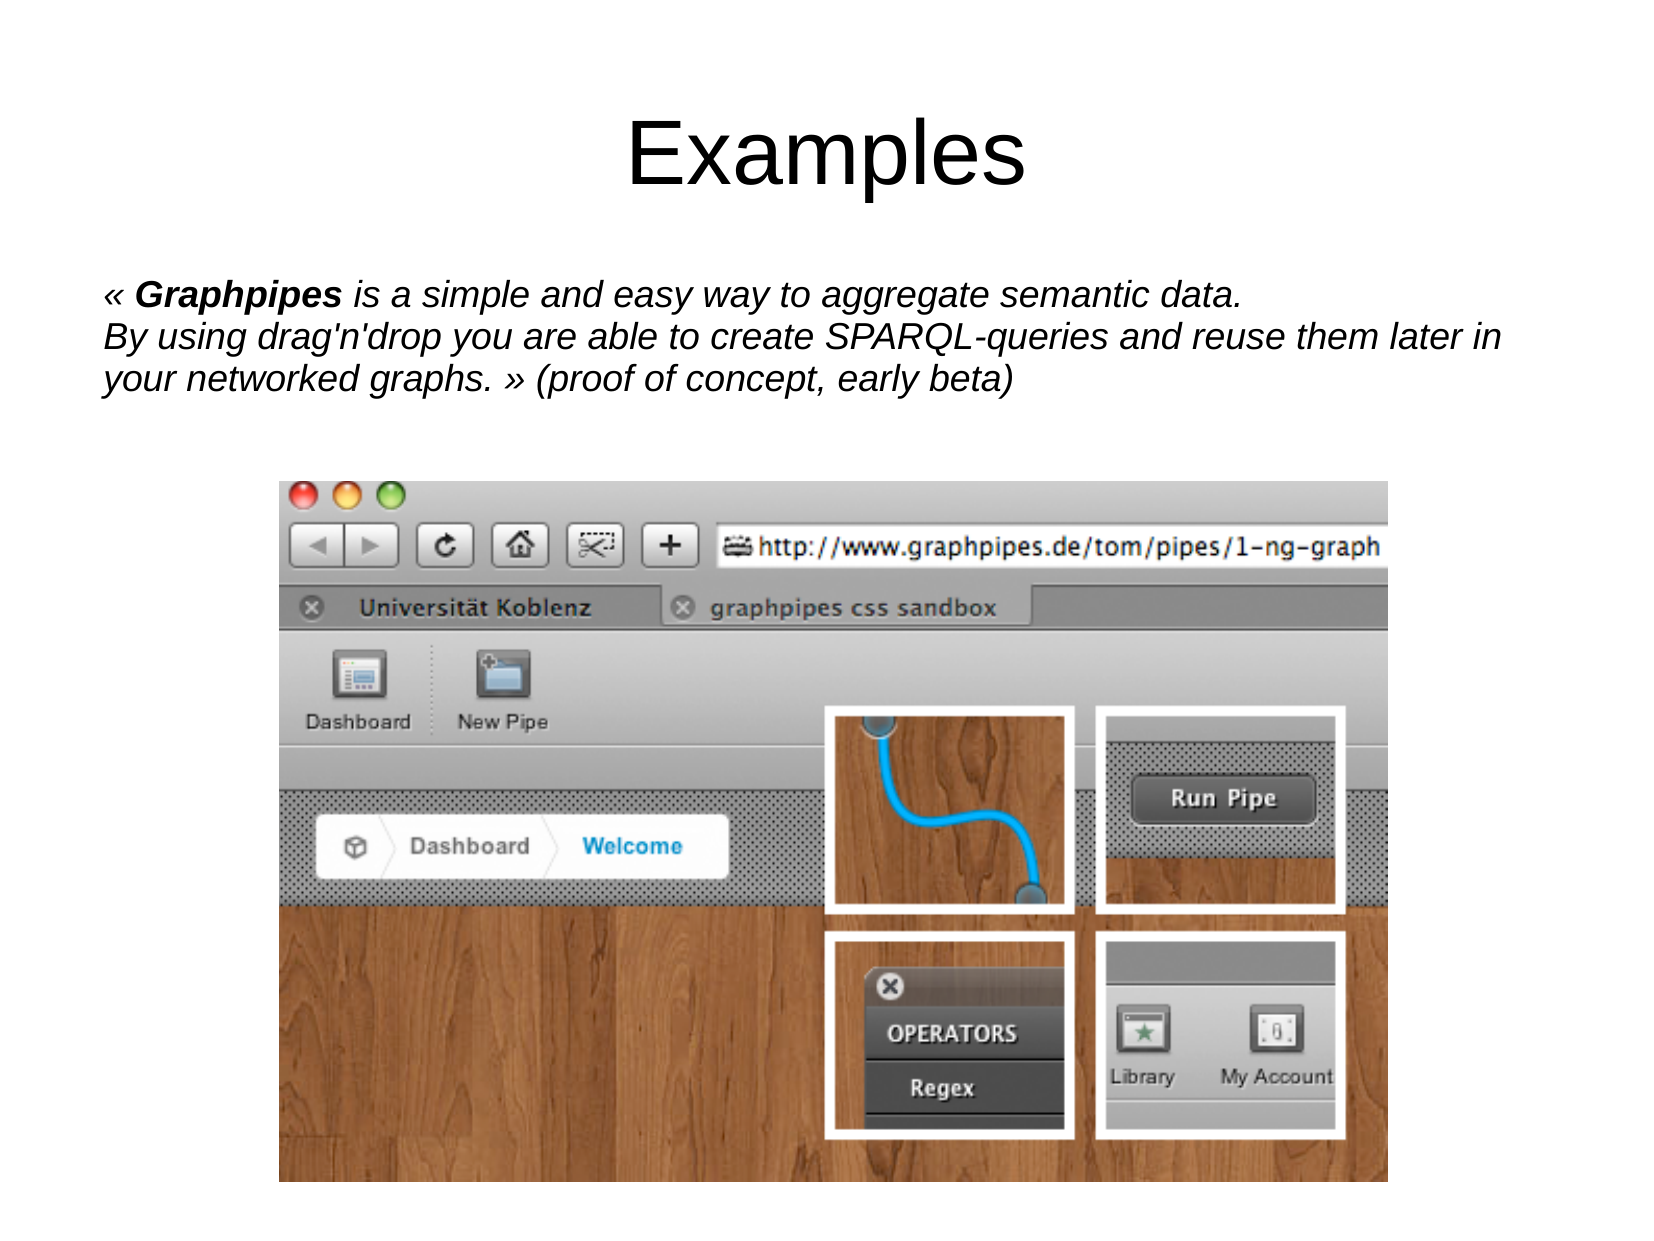

# Examples
« Graphpipes is a simple and easy way to aggregate semantic data.
By using drag'n'drop you are able to create SPARQL-queries and reuse them later in your networked graphs. » (proof of concept, early beta)